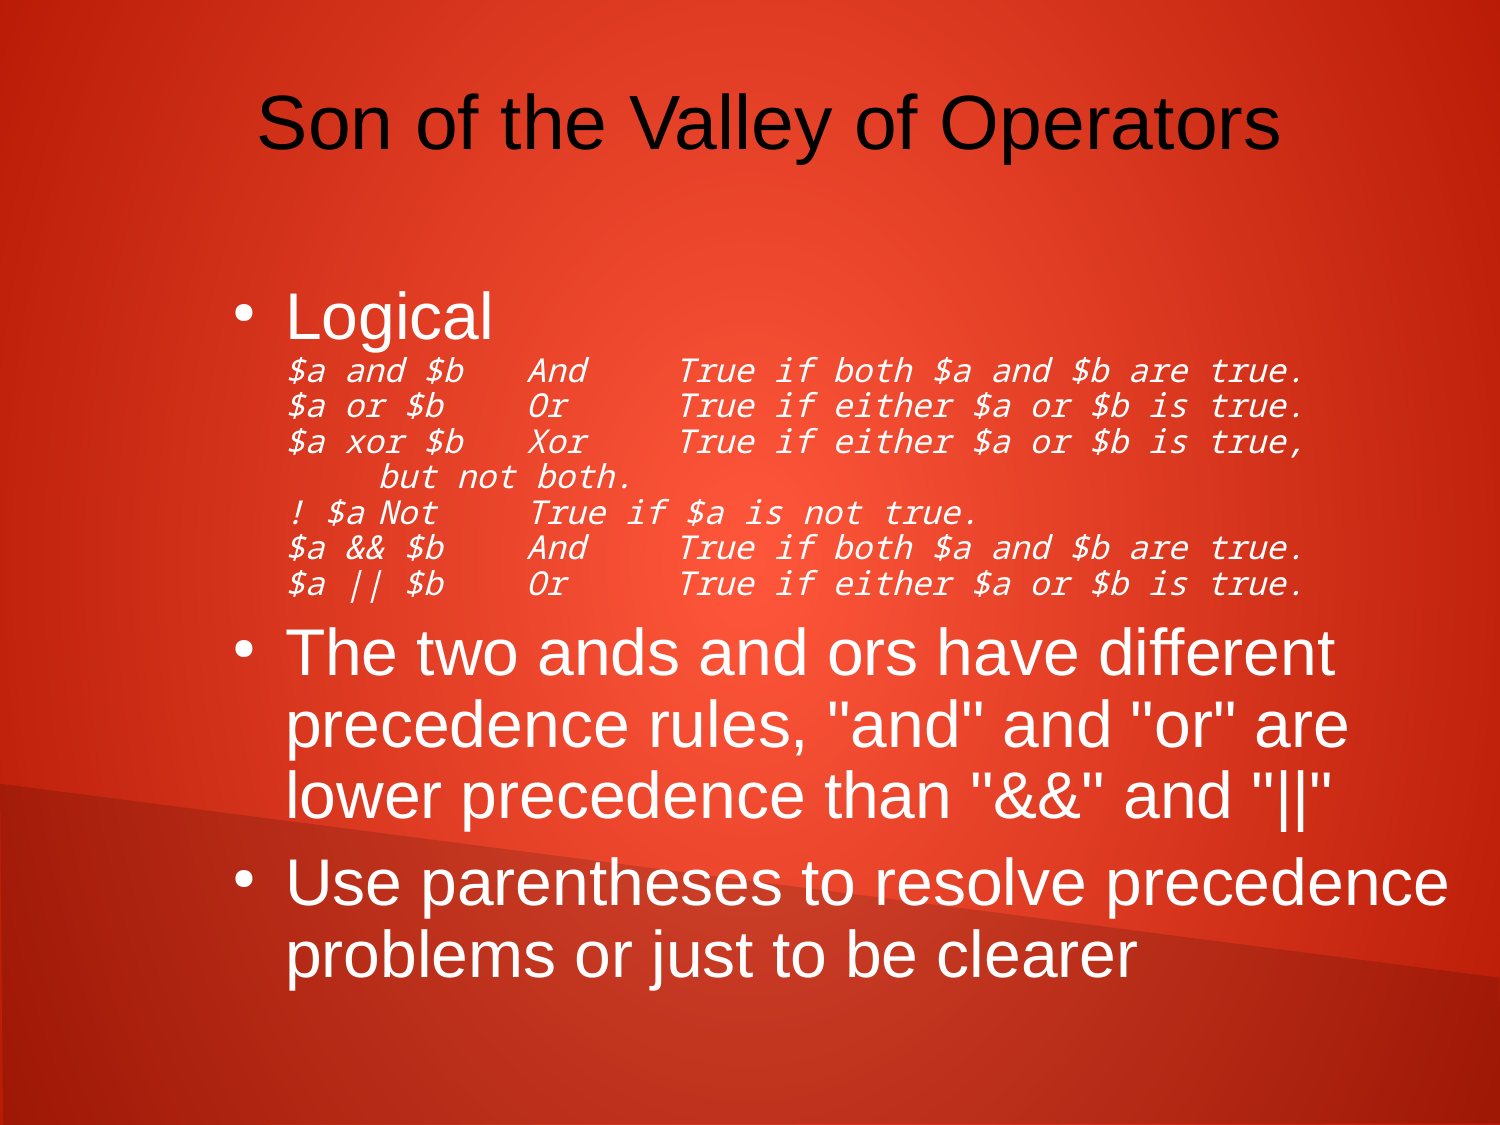

# Son of the Valley of Operators
Logical
$a and $b	And	True if both $a and $b are true.
$a or $b	Or	True if either $a or $b is true.
$a xor $b	Xor	True if either $a or $b is true,
			but not both.
! $a		Not	True if $a is not true.
$a && $b	And	True if both $a and $b are true.
$a || $b	Or	True if either $a or $b is true.
The two ands and ors have different precedence rules, "and" and "or" are lower precedence than "&&" and "||"
Use parentheses to resolve precedence problems or just to be clearer